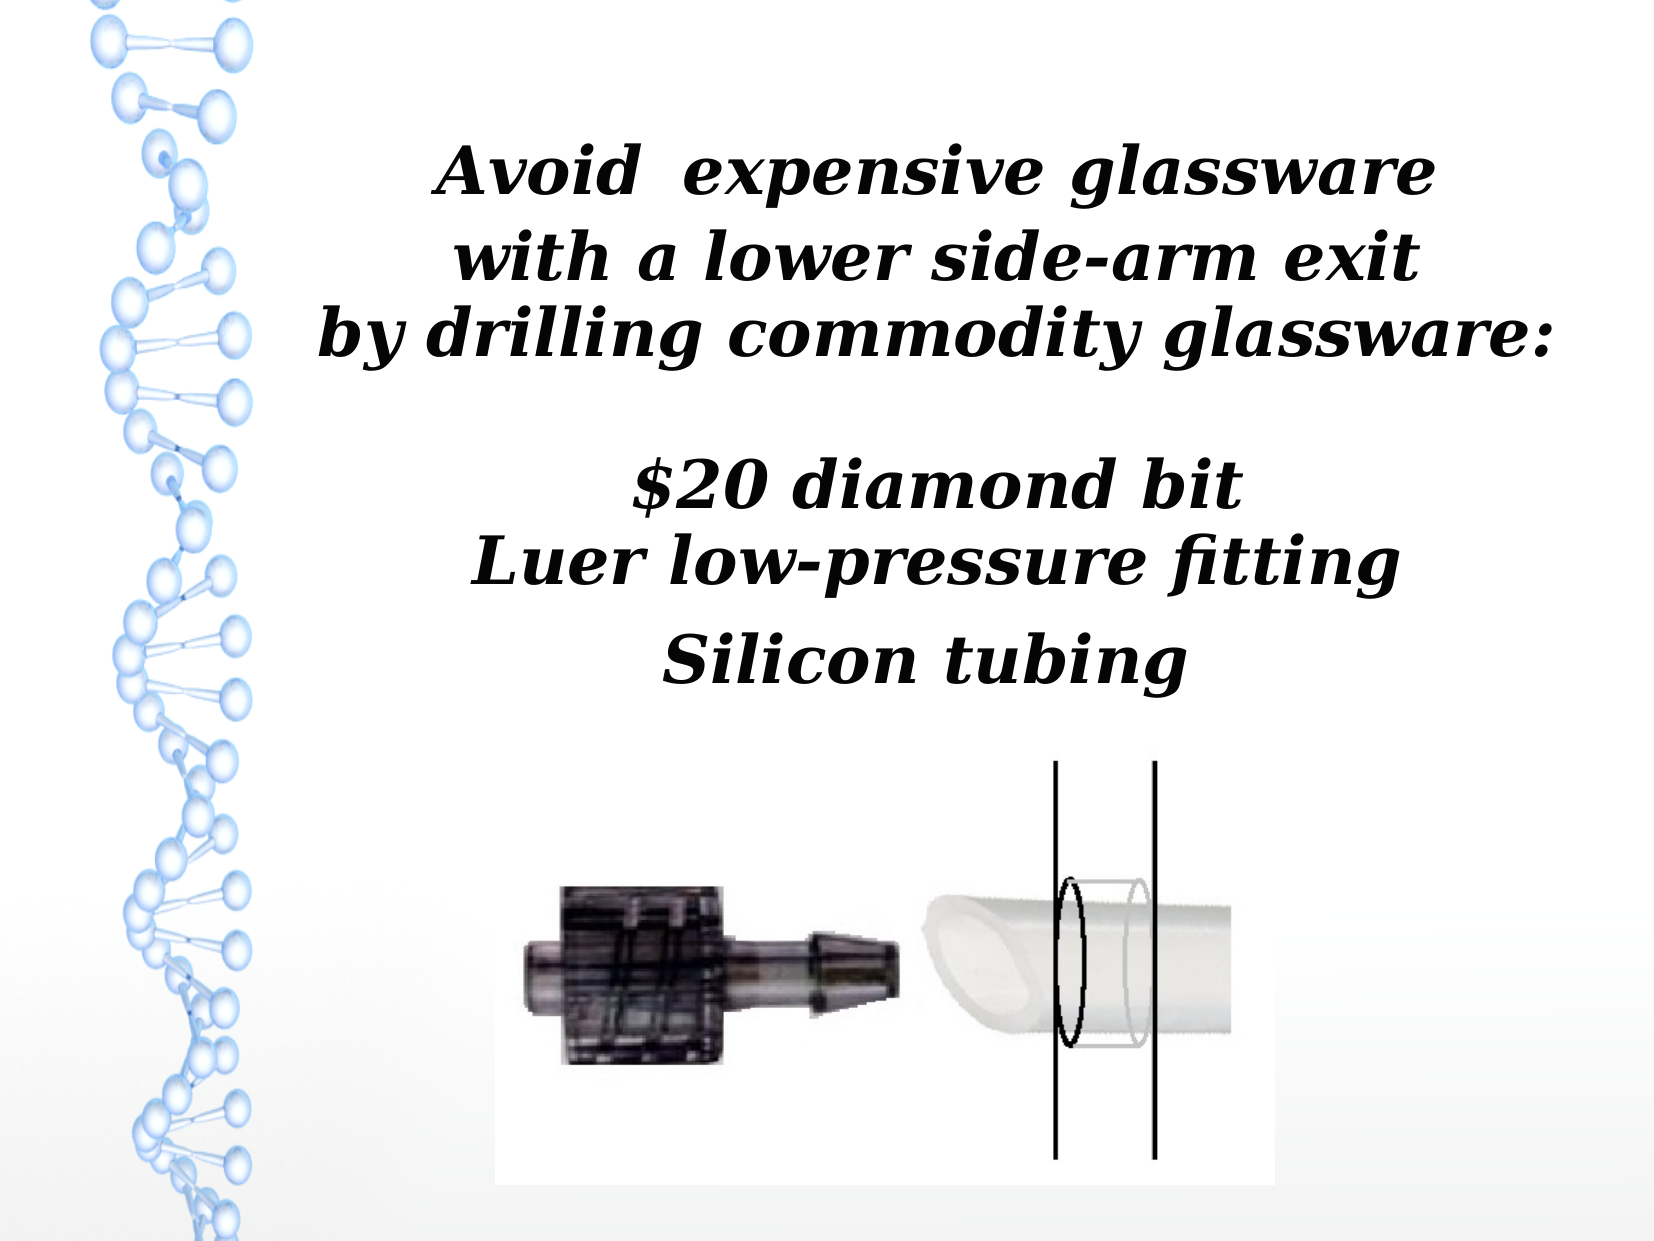

Avoid expensive glassware
 with a lower side-arm exit
by drilling commodity glassware:
$20 diamond bit
Luer low-pressure fitting
Silicon tubing